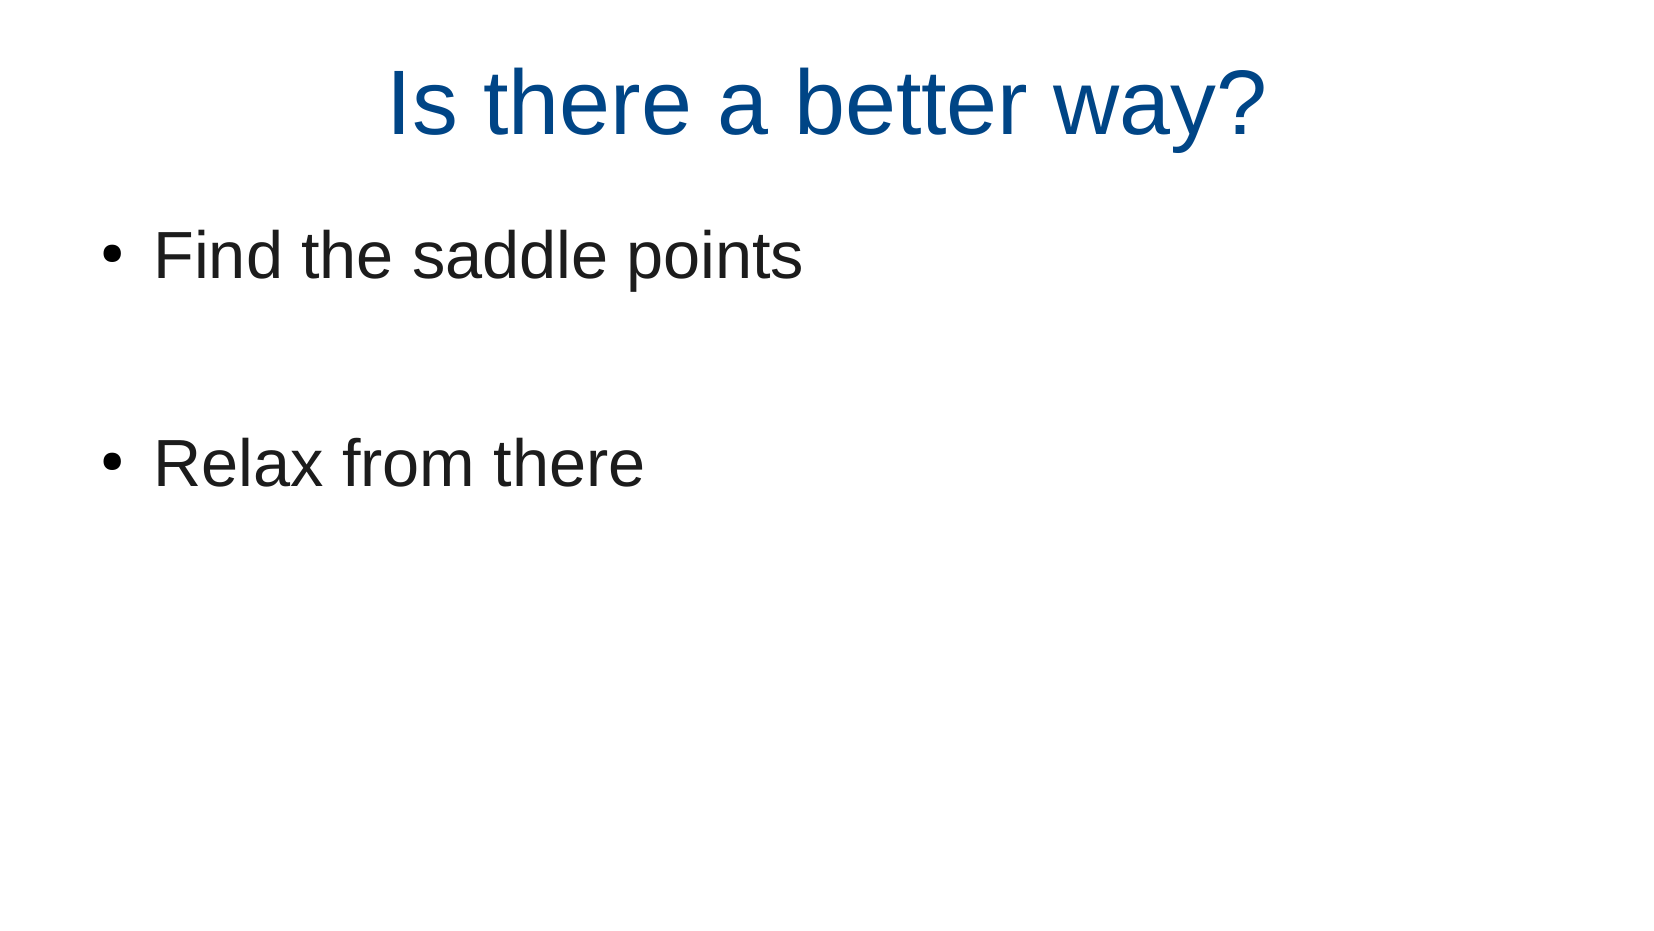

# Is there a better way?
Find the saddle points
Relax from there